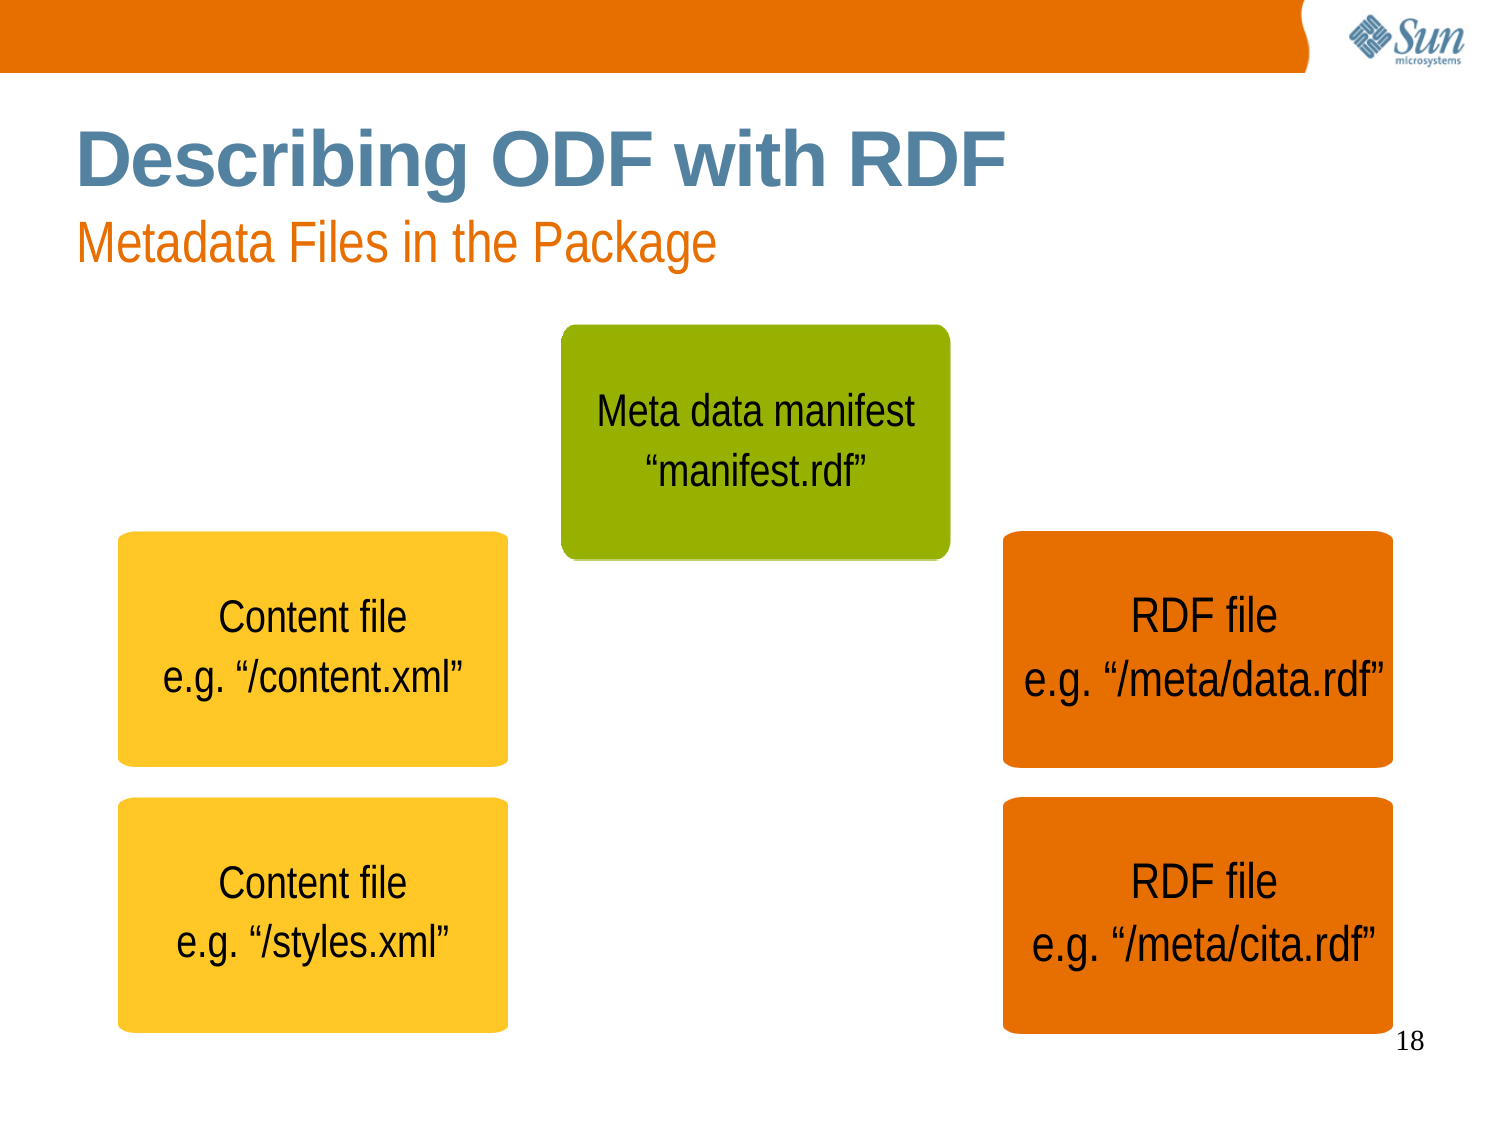

# Describing ODF with RDF
Metadata Files in the Package
Meta data manifest
“manifest.rdf”
Content file
e.g. “/content.xml”
 RDF file
 e.g. “/meta/data.rdf”
Content file
e.g. “/styles.xml”
 RDF file
 e.g. “/meta/cita.rdf”
18